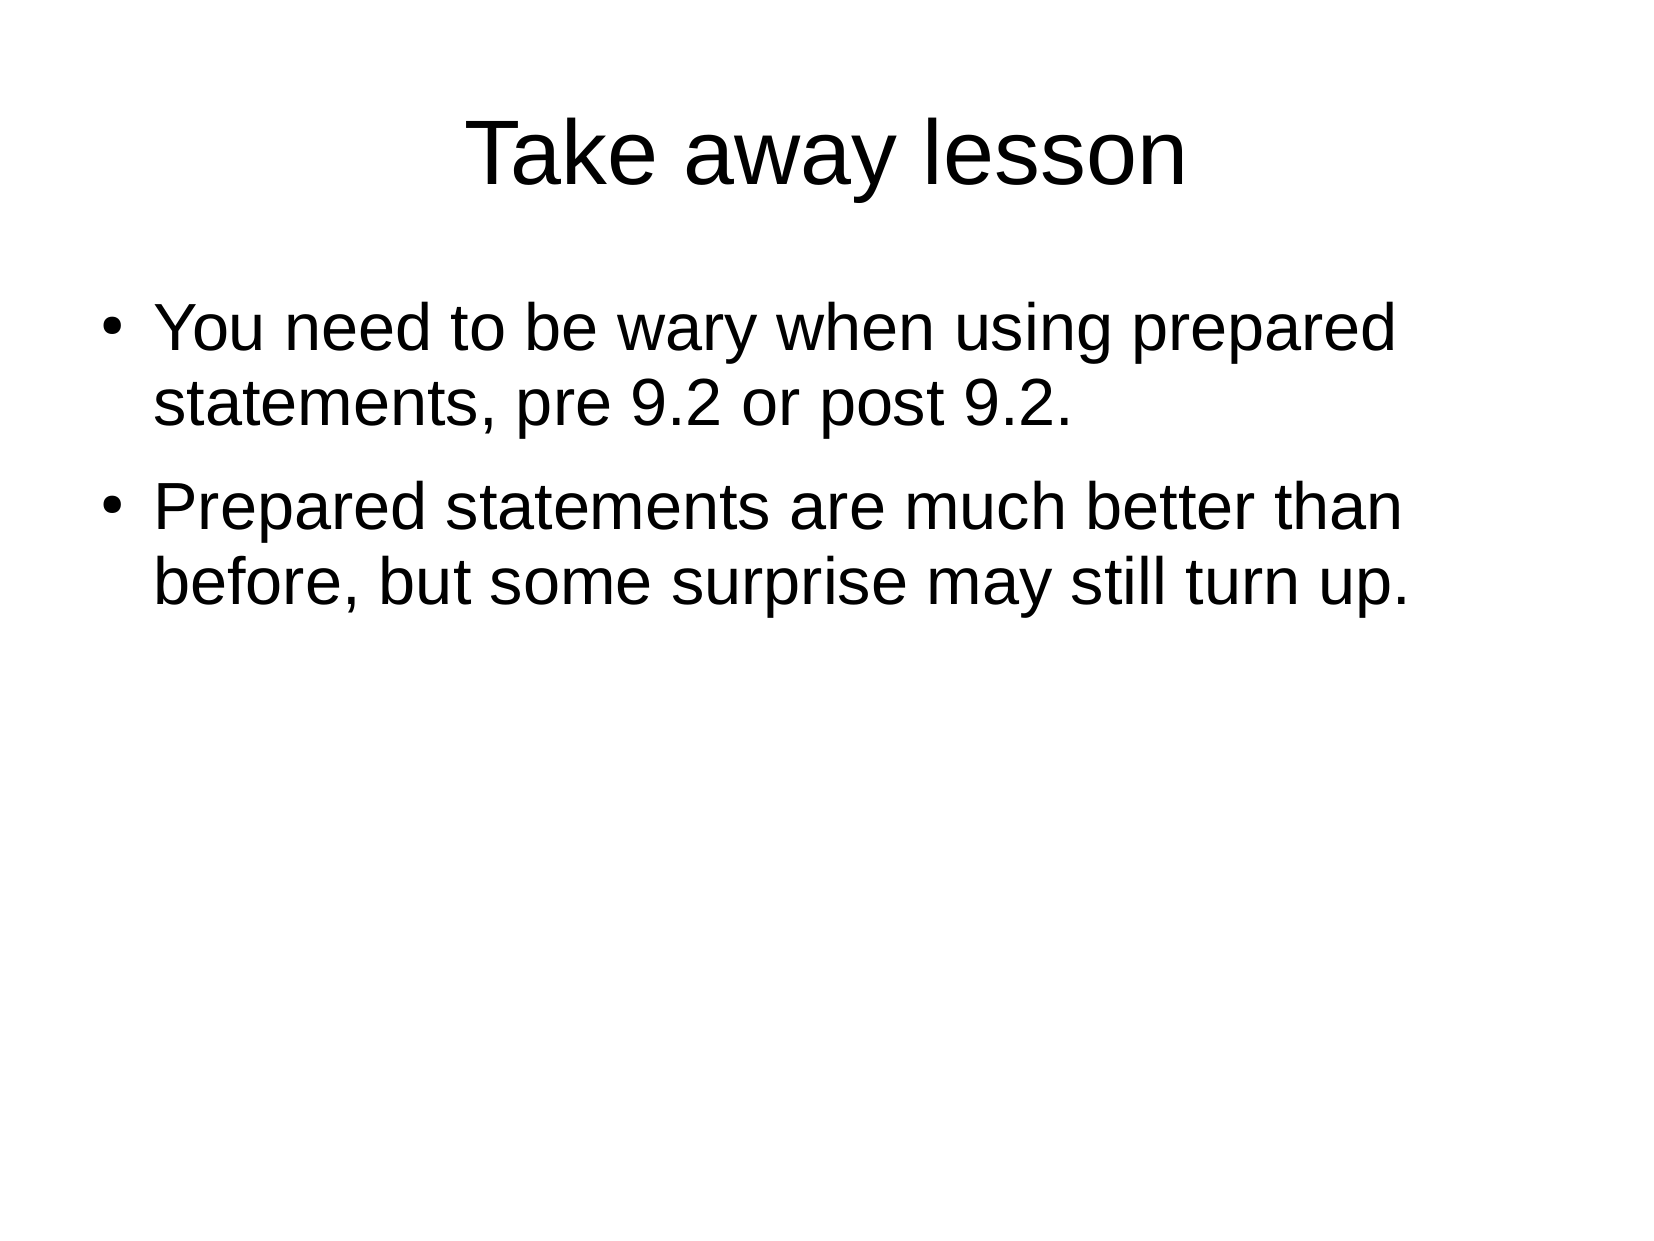

# Take away lesson
You need to be wary when using prepared statements, pre 9.2 or post 9.2.
Prepared statements are much better than before, but some surprise may still turn up.